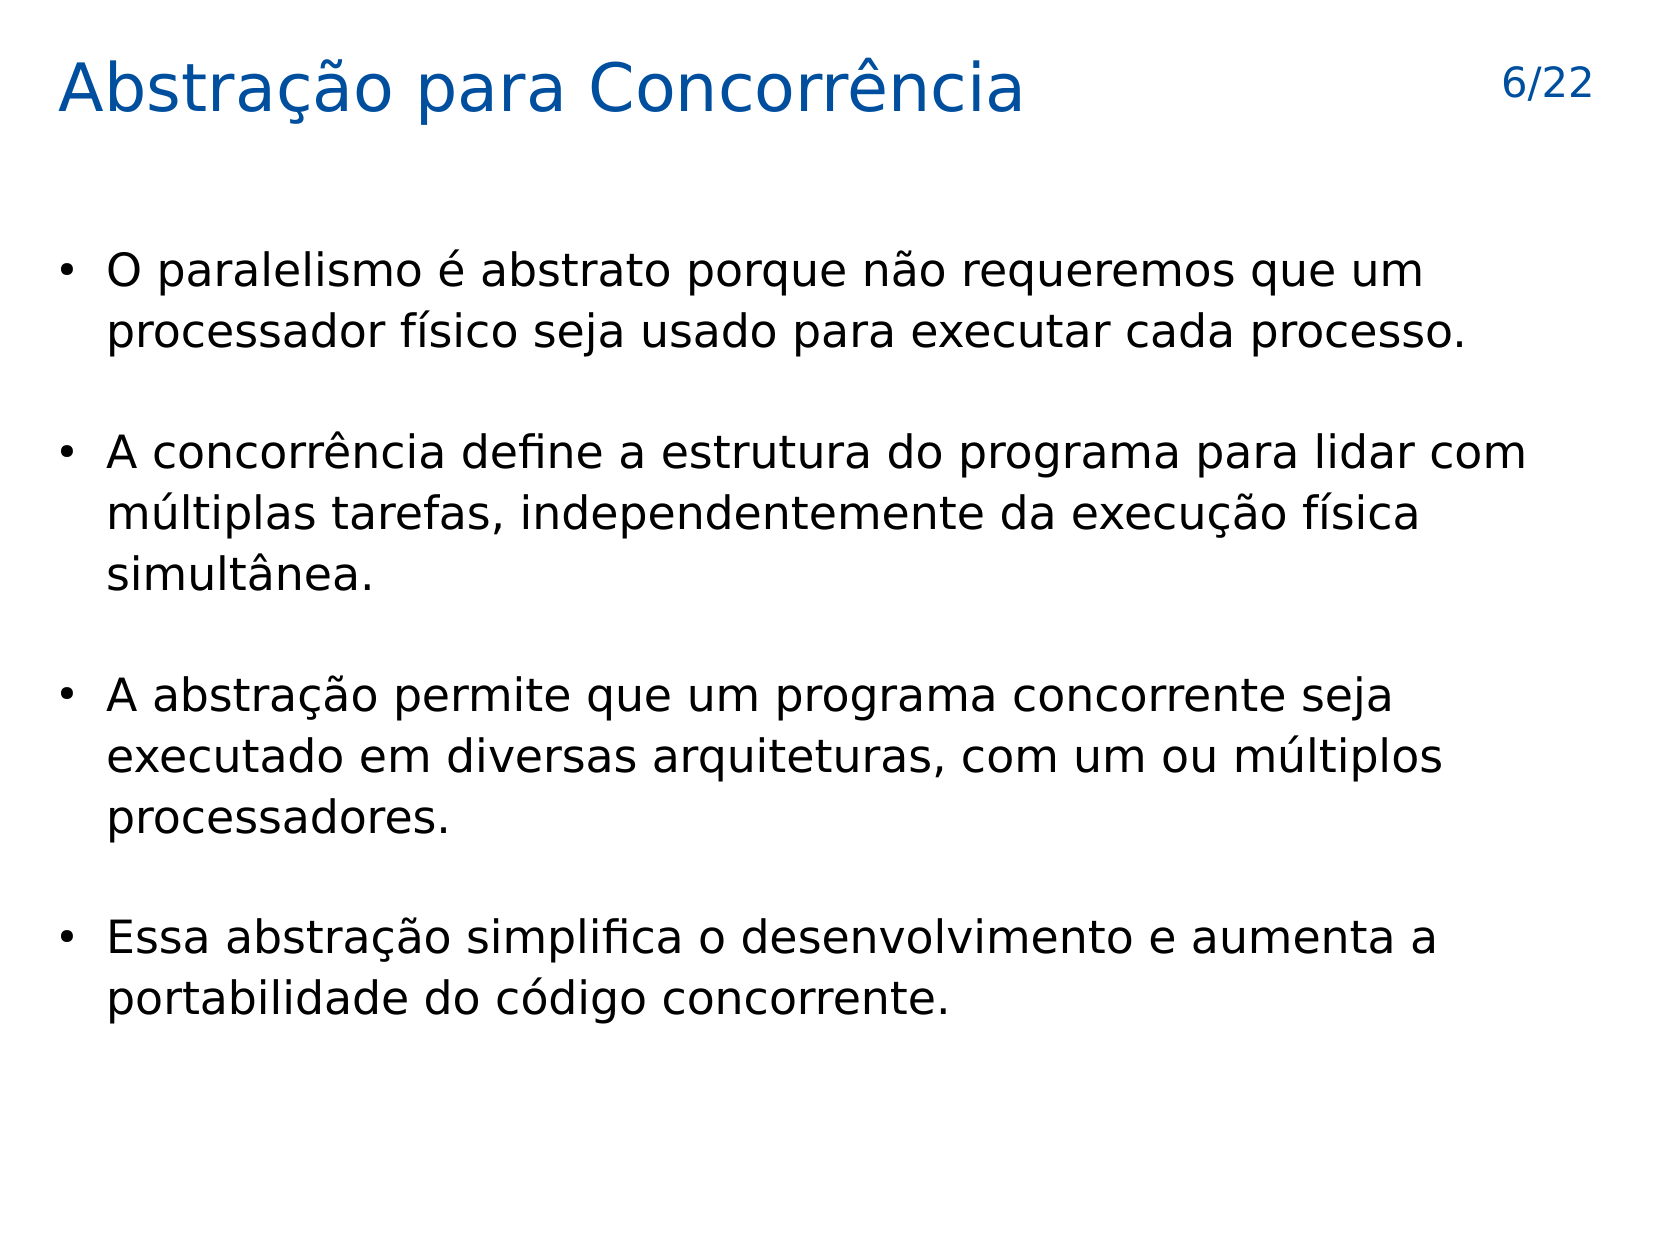

# Abstração para Concorrência
6
O paralelismo é abstrato porque não requeremos que um processador físico seja usado para executar cada processo.
A concorrência define a estrutura do programa para lidar com múltiplas tarefas, independentemente da execução física simultânea.
A abstração permite que um programa concorrente seja executado em diversas arquiteturas, com um ou múltiplos processadores.
Essa abstração simplifica o desenvolvimento e aumenta a portabilidade do código concorrente.